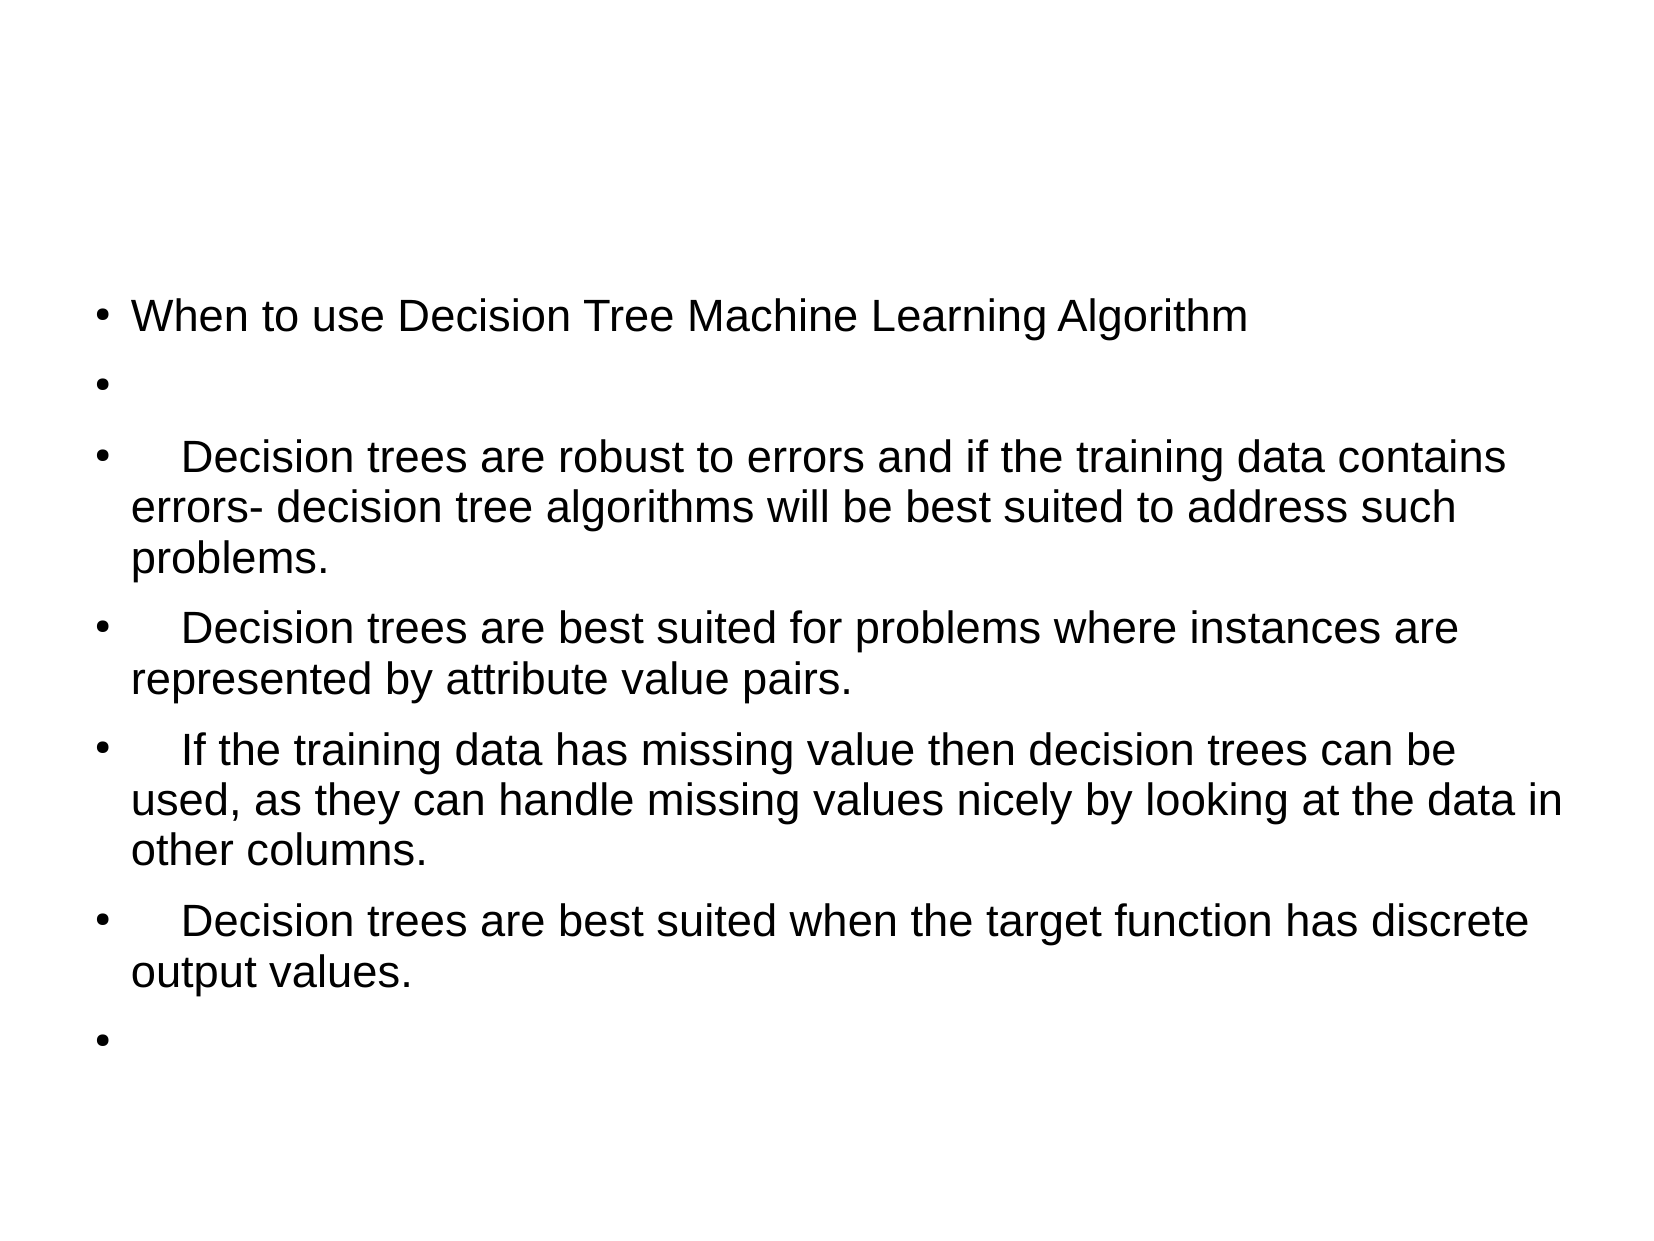

#
When to use Decision Tree Machine Learning Algorithm
 Decision trees are robust to errors and if the training data contains errors- decision tree algorithms will be best suited to address such problems.
 Decision trees are best suited for problems where instances are represented by attribute value pairs.
 If the training data has missing value then decision trees can be used, as they can handle missing values nicely by looking at the data in other columns.
 Decision trees are best suited when the target function has discrete output values.